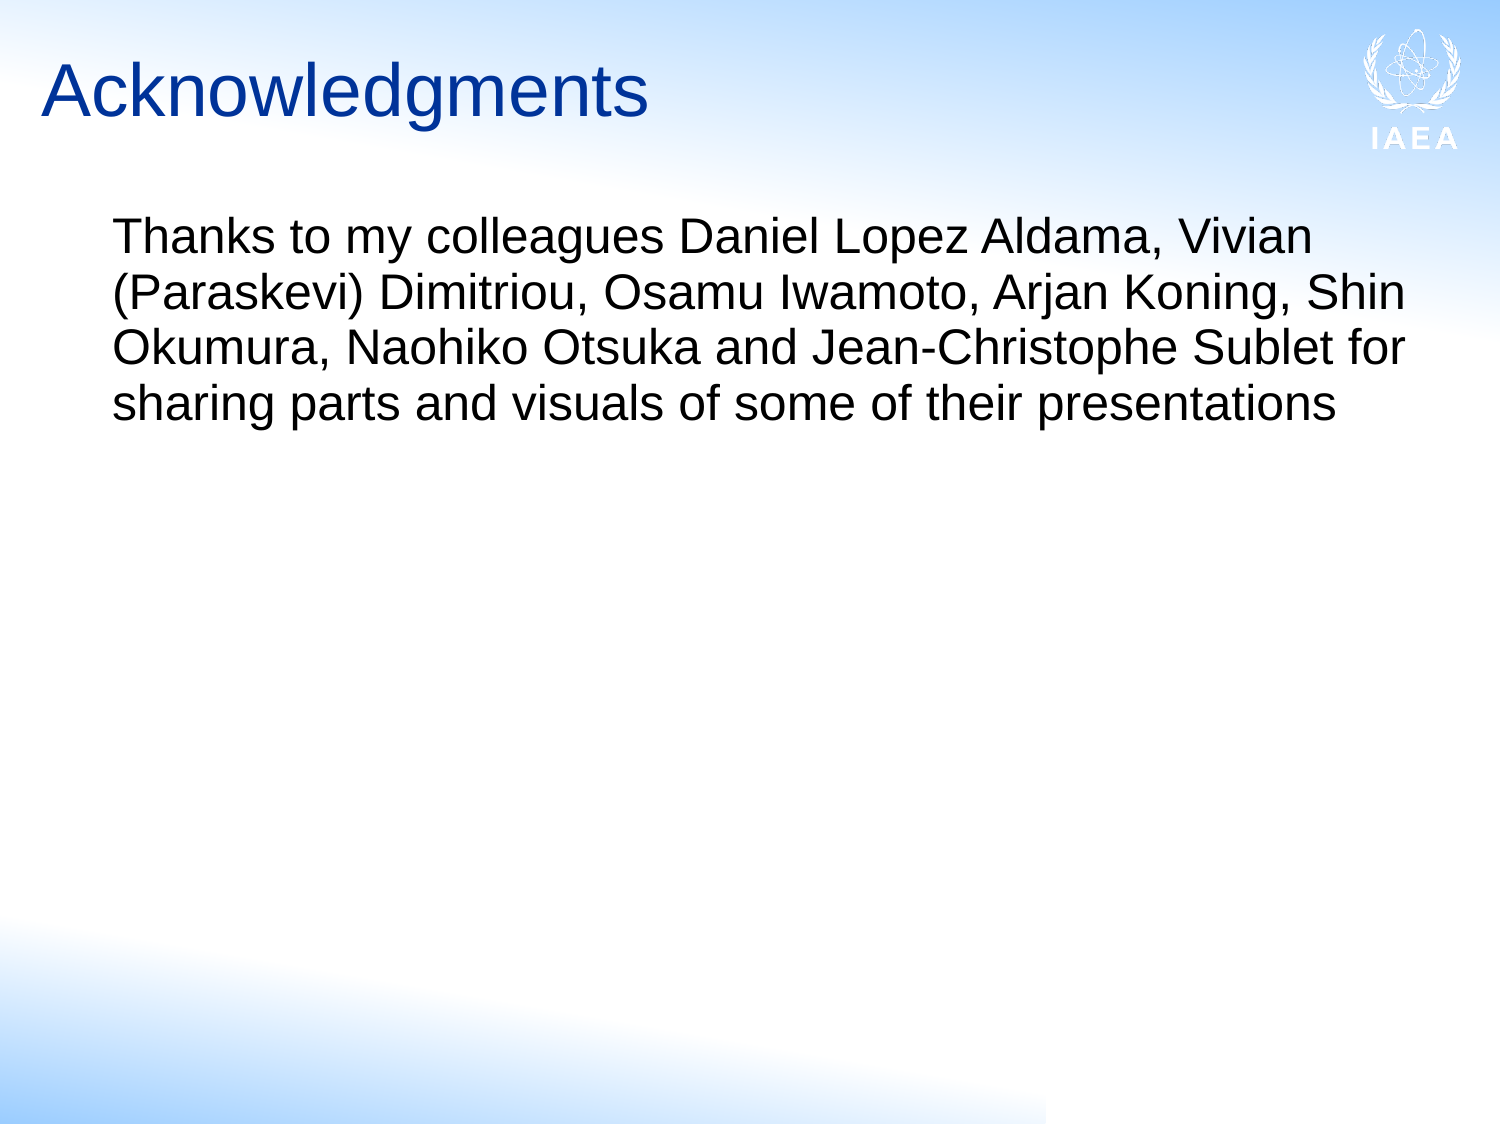

# Acknowledgments
Thanks to my colleagues Daniel Lopez Aldama, Vivian (Paraskevi) Dimitriou, Osamu Iwamoto, Arjan Koning, Shin Okumura, Naohiko Otsuka and Jean-Christophe Sublet for sharing parts and visuals of some of their presentations